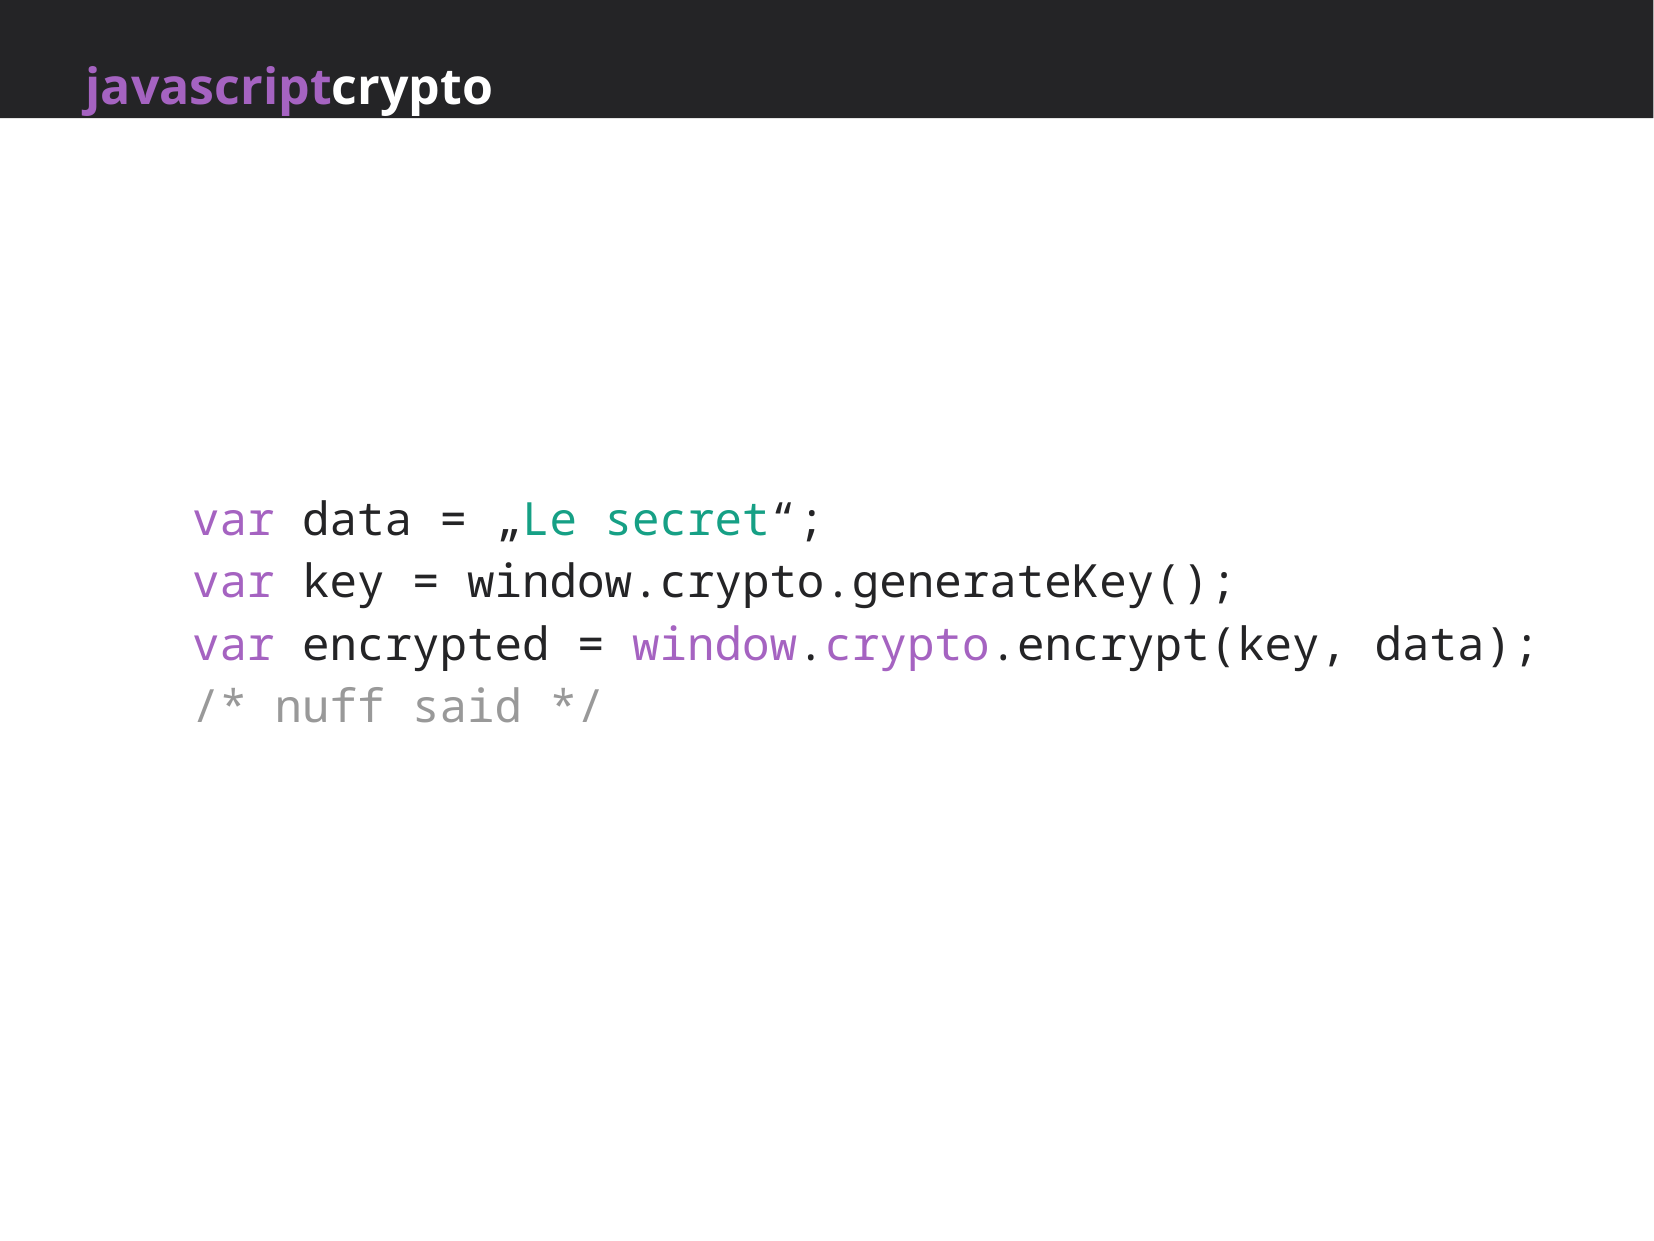

javascriptcrypto
var data = „Le secret“;
var key = window.crypto.generateKey();
var encrypted = window.crypto.encrypt(key, data);
/* nuff said */